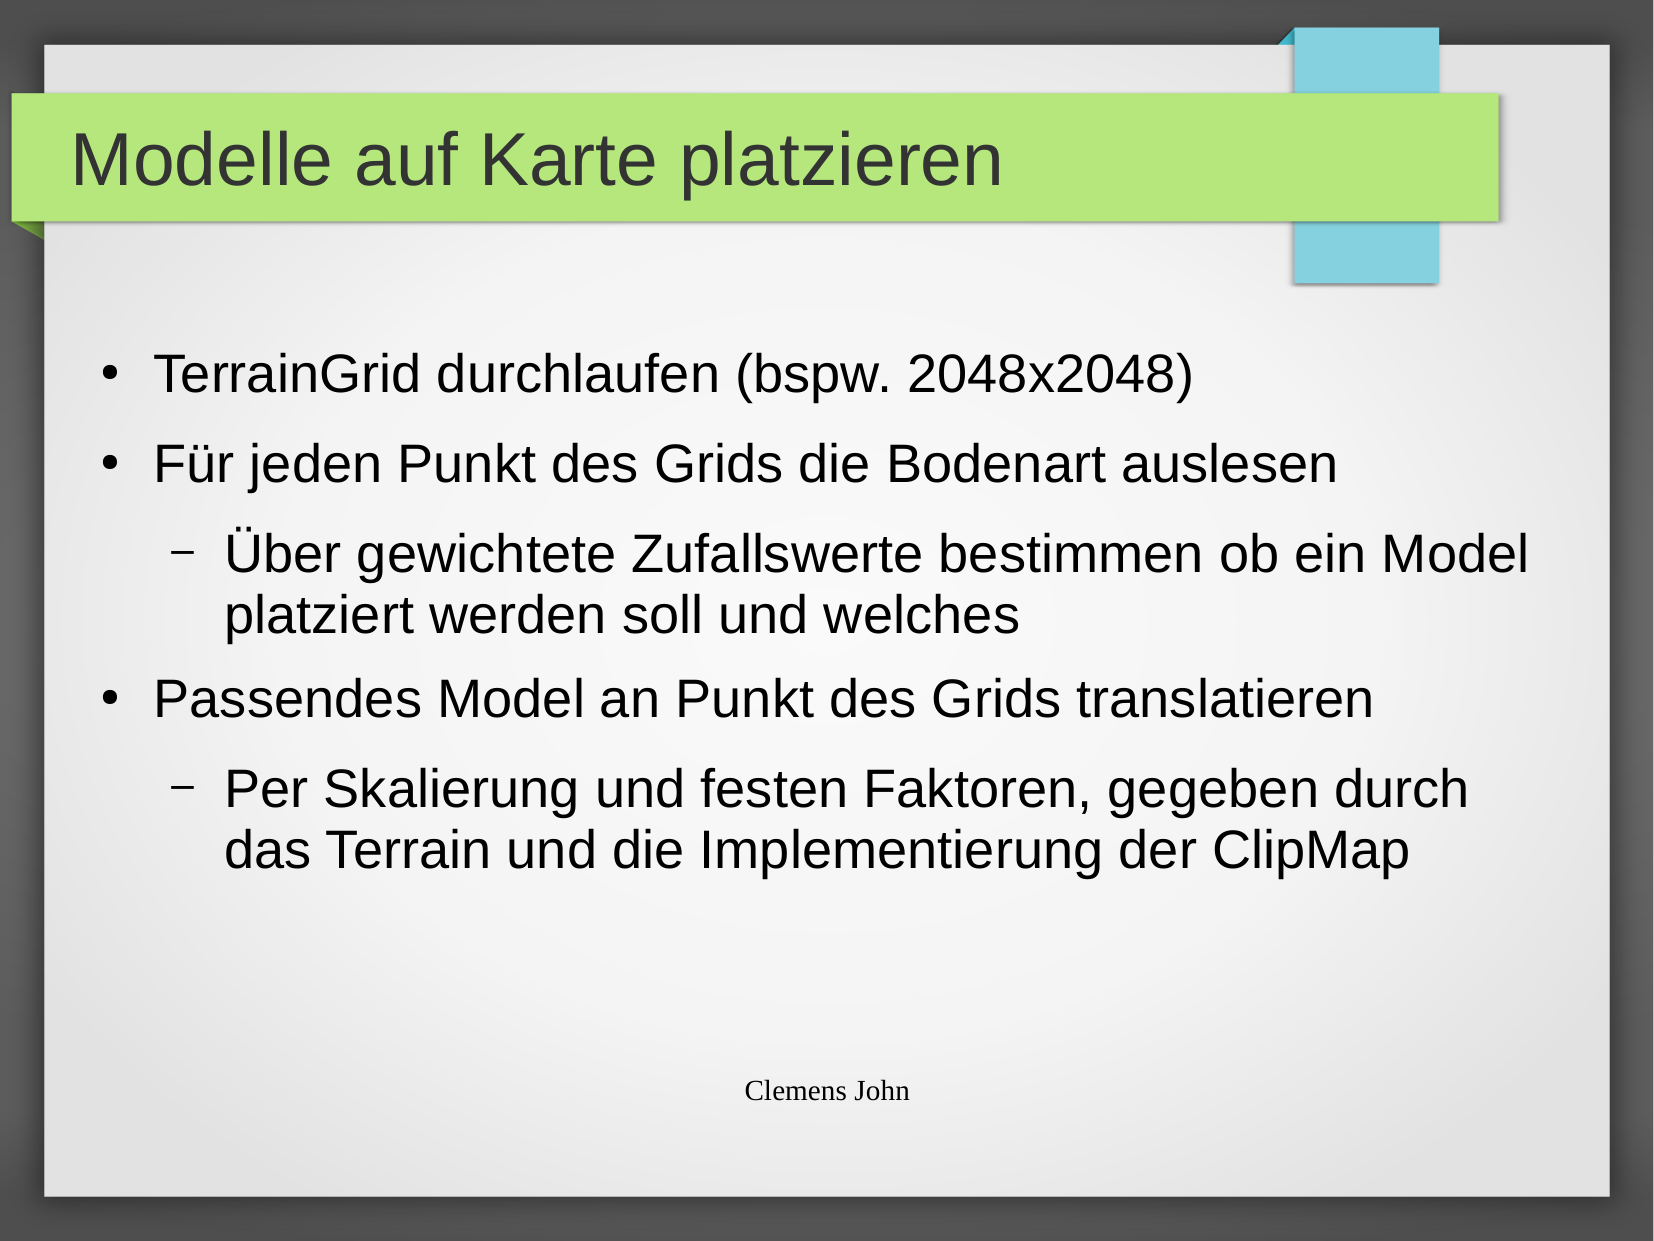

# Modelle auf Karte platzieren
TerrainGrid durchlaufen (bspw. 2048x2048)
Für jeden Punkt des Grids die Bodenart auslesen
Über gewichtete Zufallswerte bestimmen ob ein Model platziert werden soll und welches
Passendes Model an Punkt des Grids translatieren
Per Skalierung und festen Faktoren, gegeben durch das Terrain und die Implementierung der ClipMap